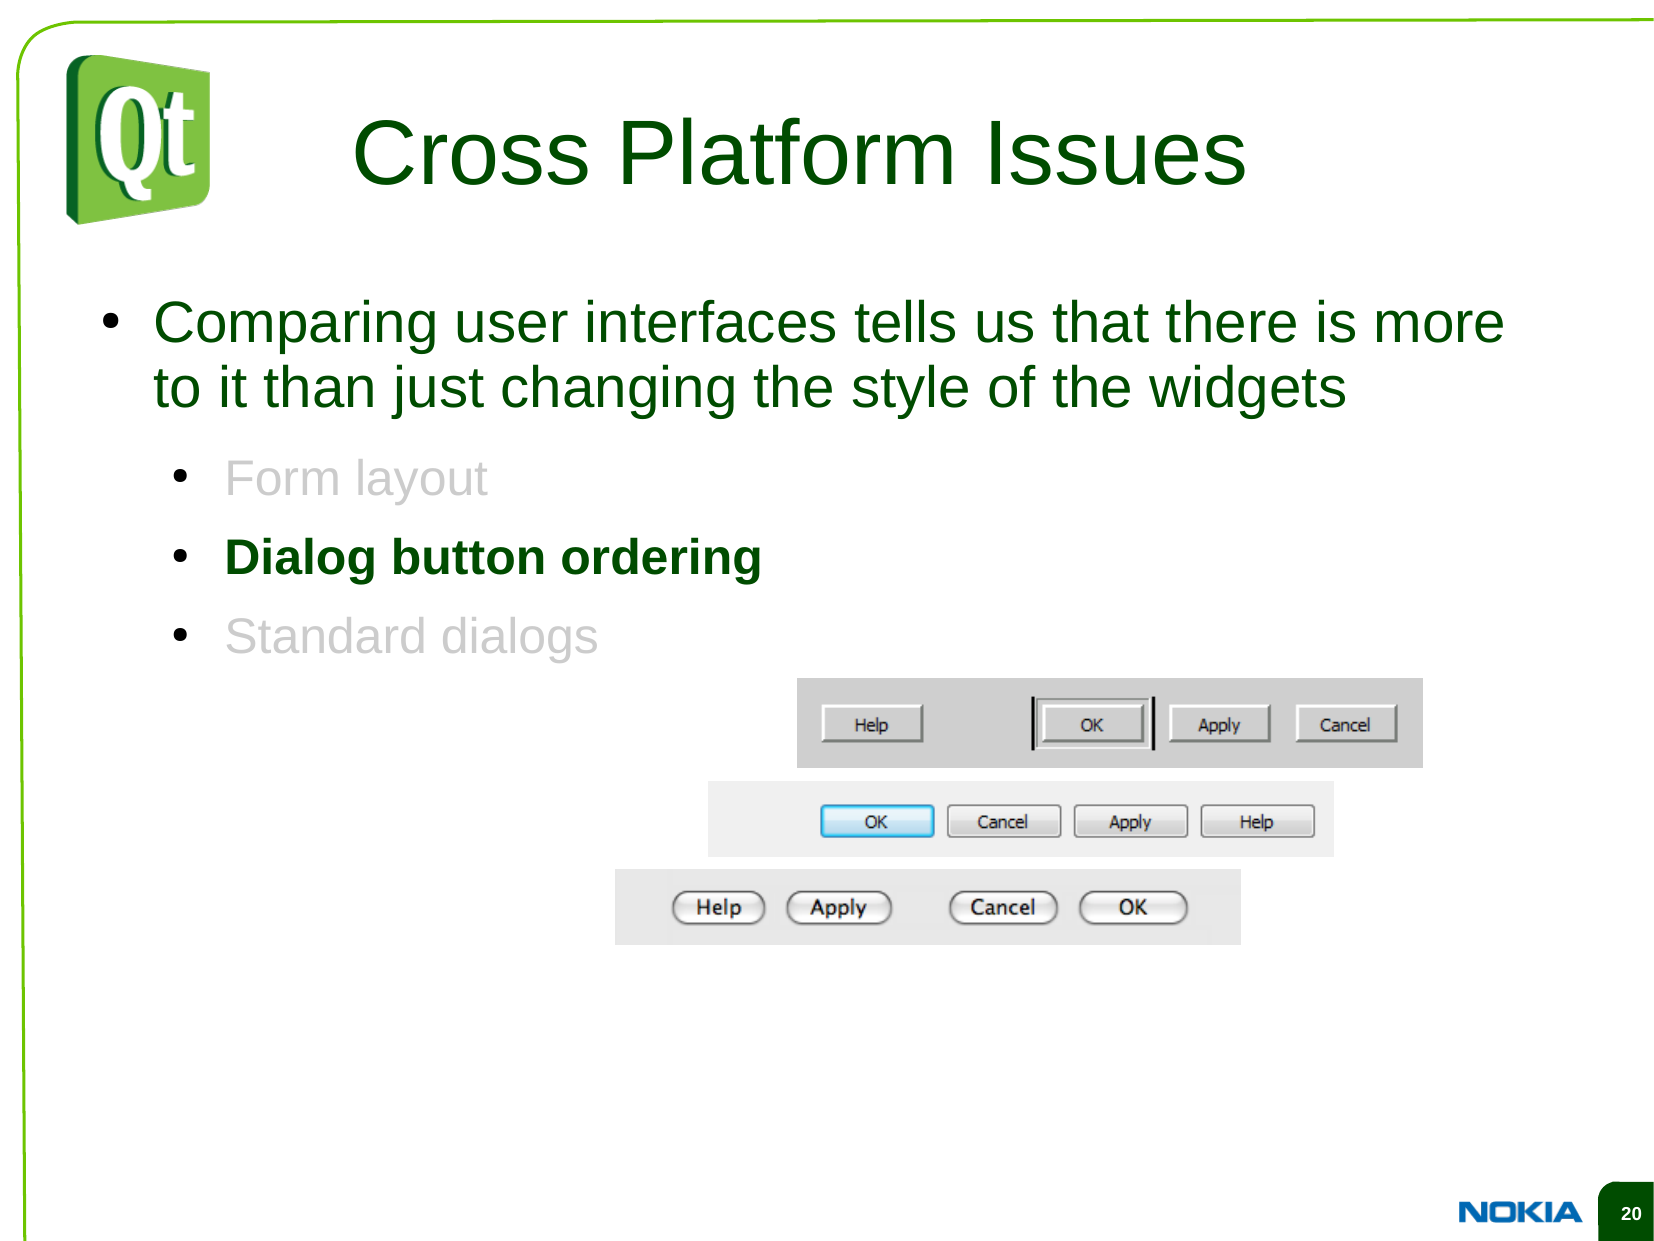

# Cross Platform Issues
Comparing user interfaces tells us that there is more to it than just changing the style of the widgets
Form layout
Dialog button ordering
Standard dialogs